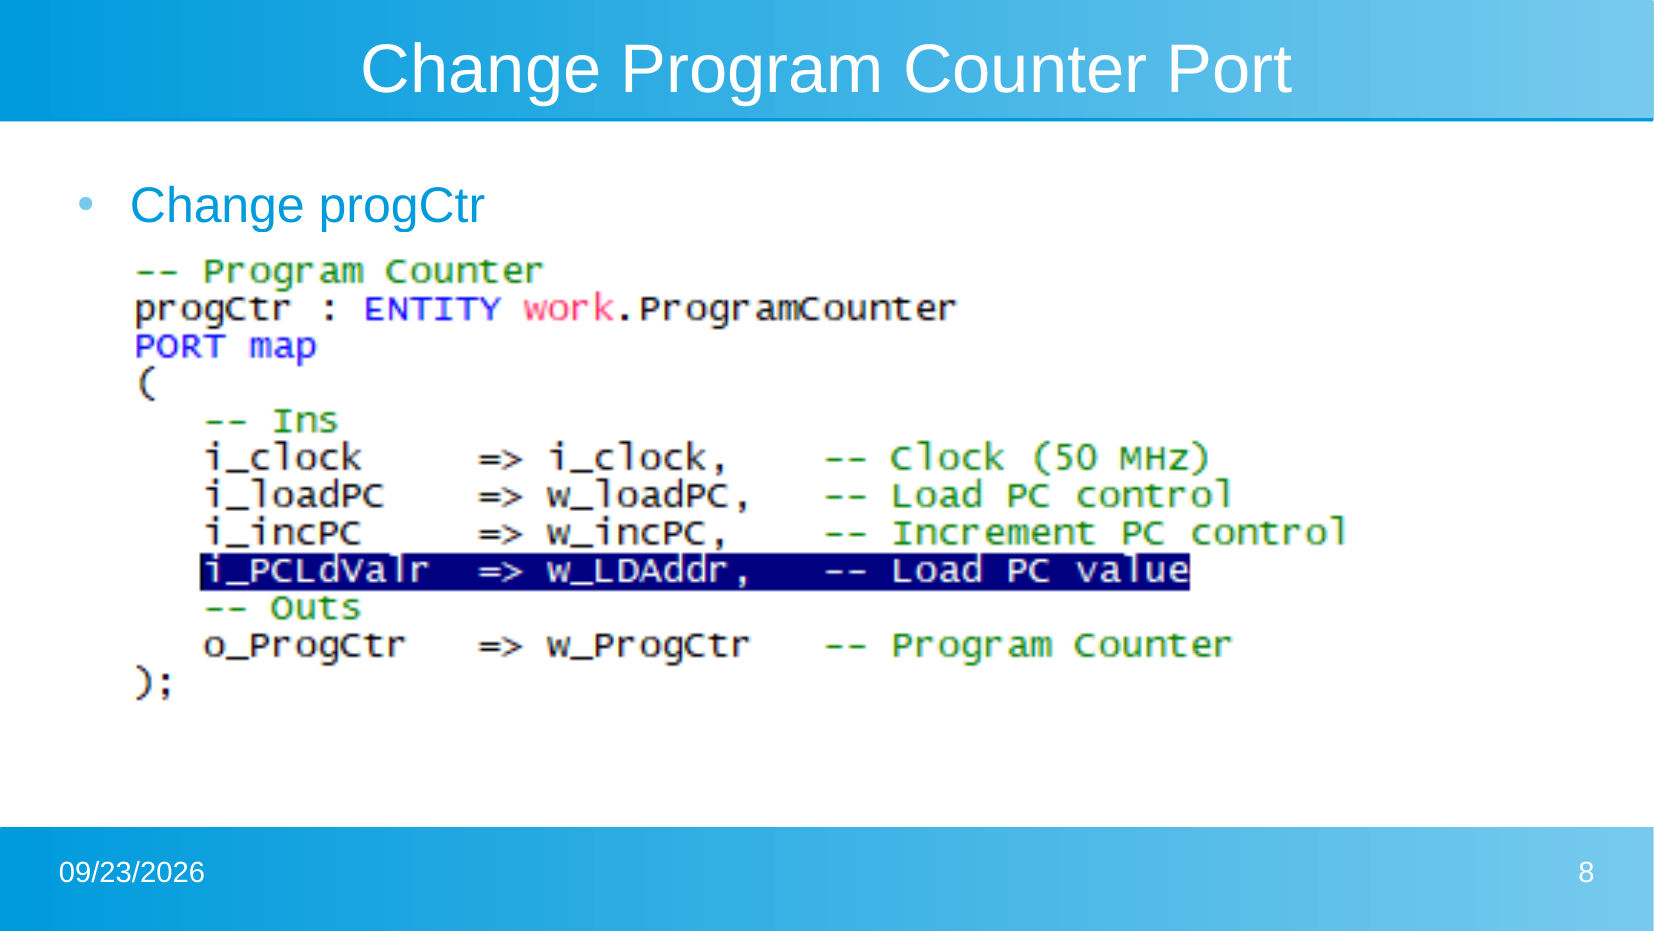

# Change Program Counter Port
Change progCtr
8